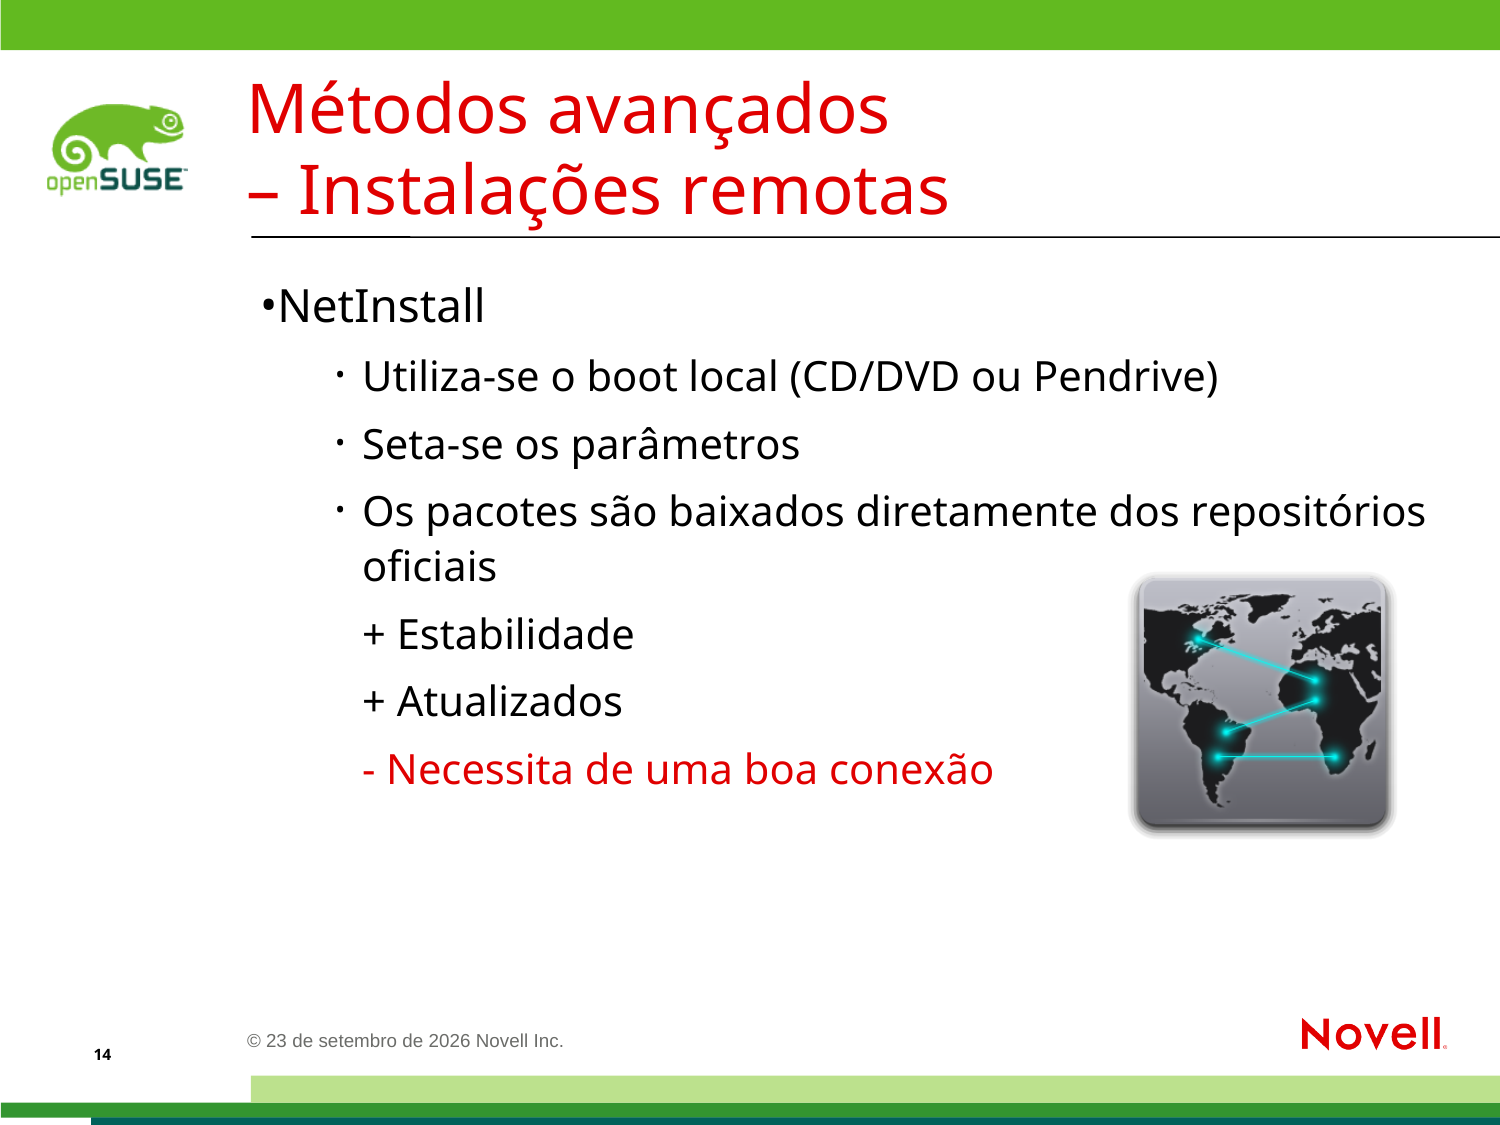

# Métodos avançados – Instalações remotas
NetInstall
Utiliza-se o boot local (CD/DVD ou Pendrive)
Seta-se os parâmetros
Os pacotes são baixados diretamente dos repositórios oficiais
+ Estabilidade
+ Atualizados
- Necessita de uma boa conexão